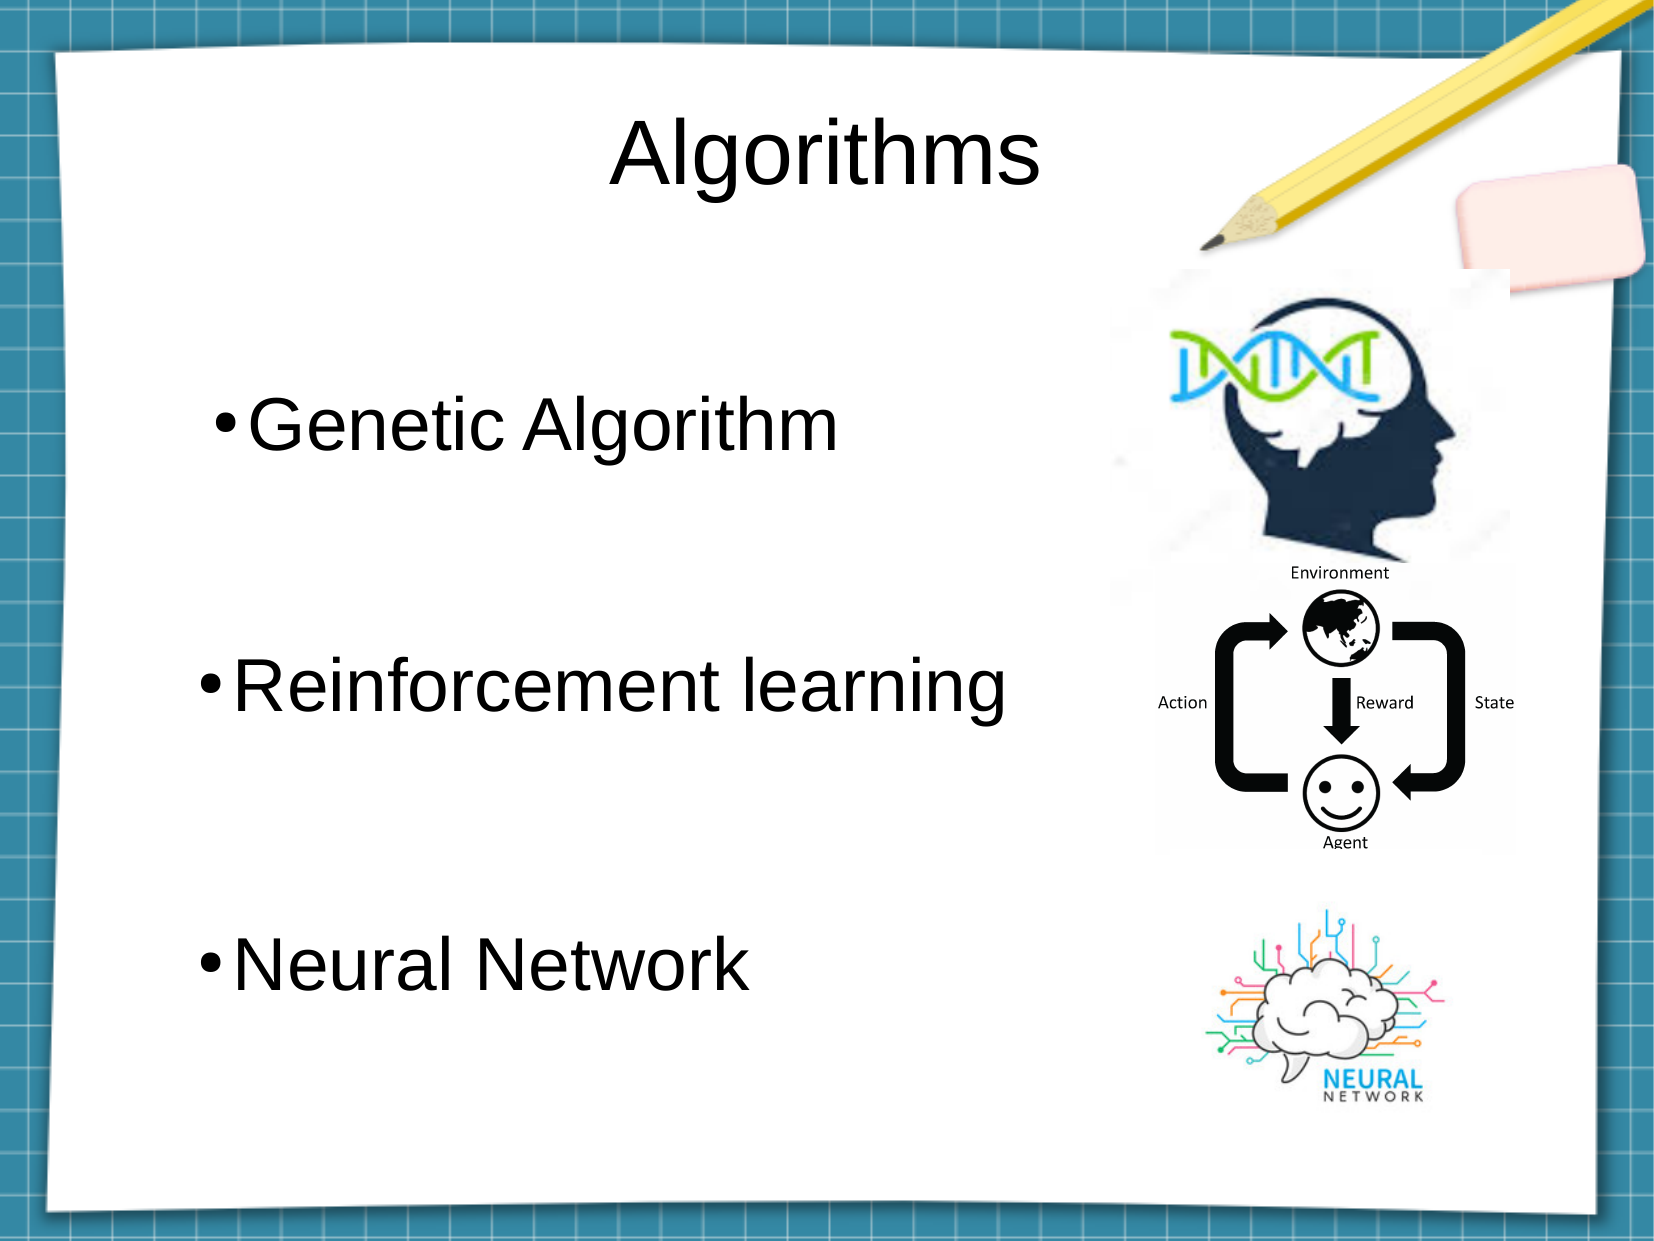

# Algorithms
Genetic Algorithm
Reinforcement learning
Neural Network